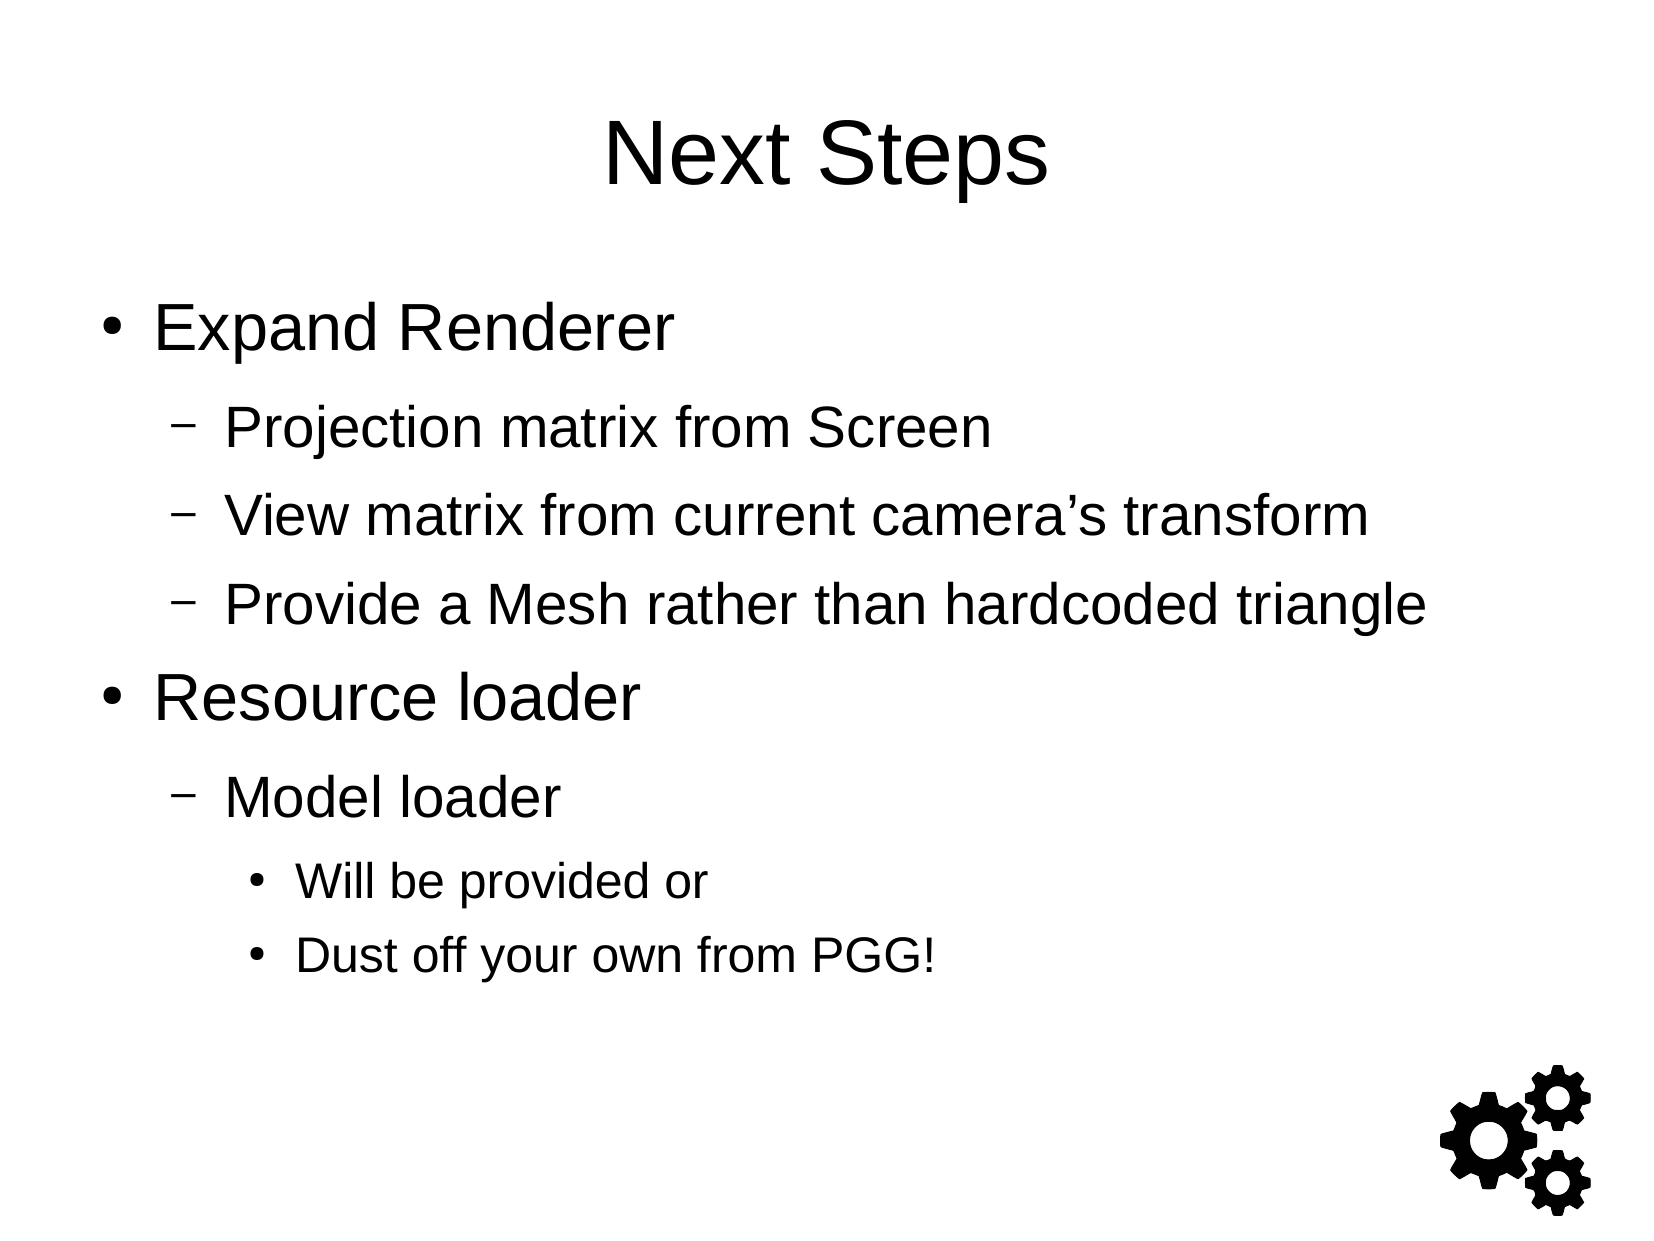

# Next Steps
Expand Renderer
Projection matrix from Screen
View matrix from current camera’s transform
Provide a Mesh rather than hardcoded triangle
Resource loader
Model loader
Will be provided or
Dust off your own from PGG!